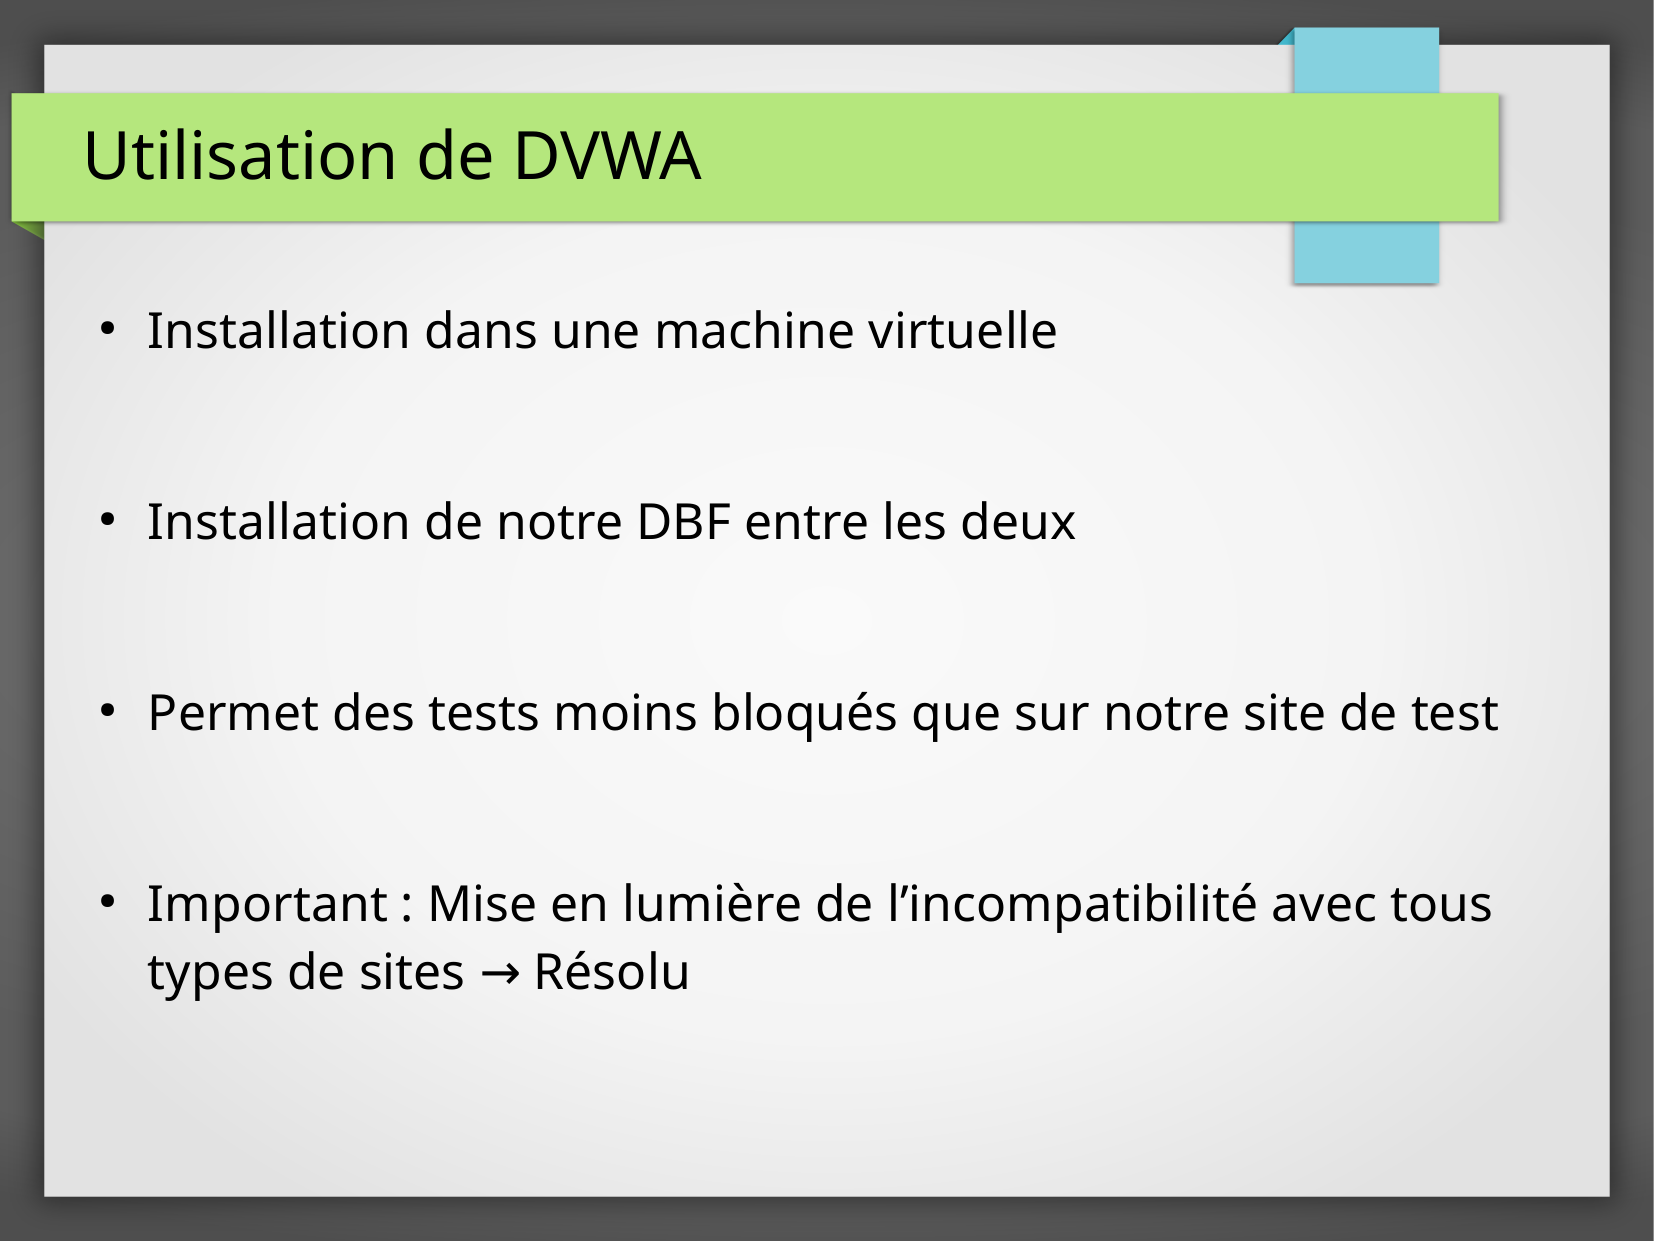

# Utilisation de DVWA
Installation dans une machine virtuelle
Installation de notre DBF entre les deux
Permet des tests moins bloqués que sur notre site de test
Important : Mise en lumière de l’incompatibilité avec tous types de sites → Résolu